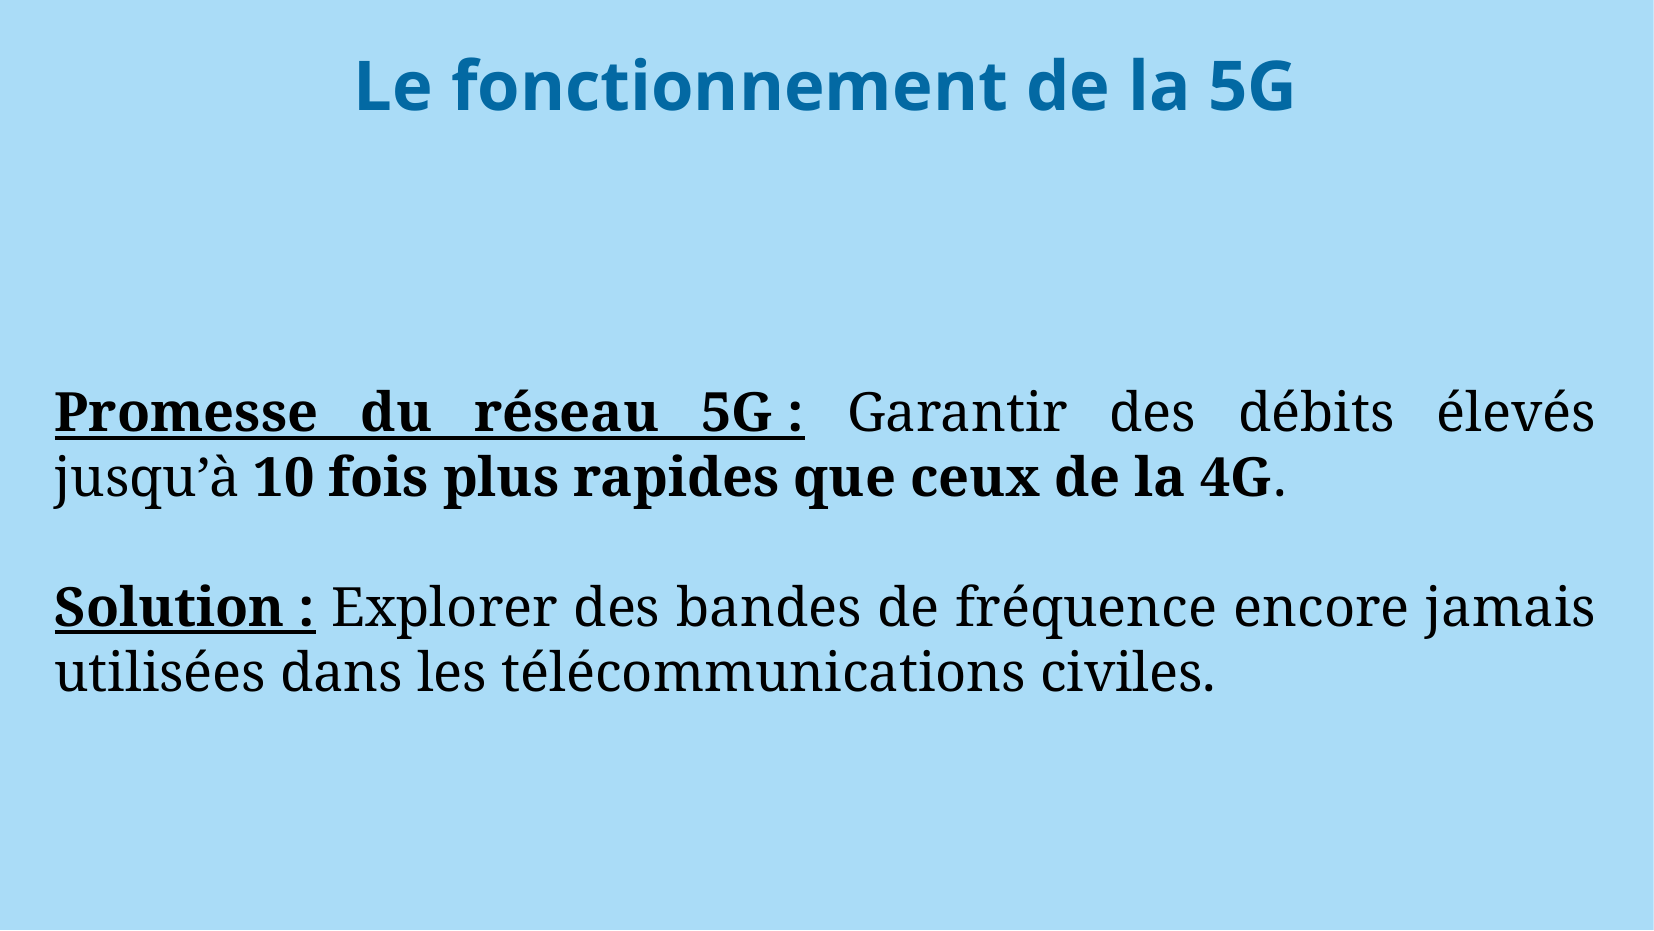

# Le fonctionnement de la 5G
Promesse du réseau 5G : Garantir des débits élevés jusqu’à 10 fois plus rapides que ceux de la 4G.
Solution : Explorer des bandes de fréquence encore jamais utilisées dans les télécommunications civiles.